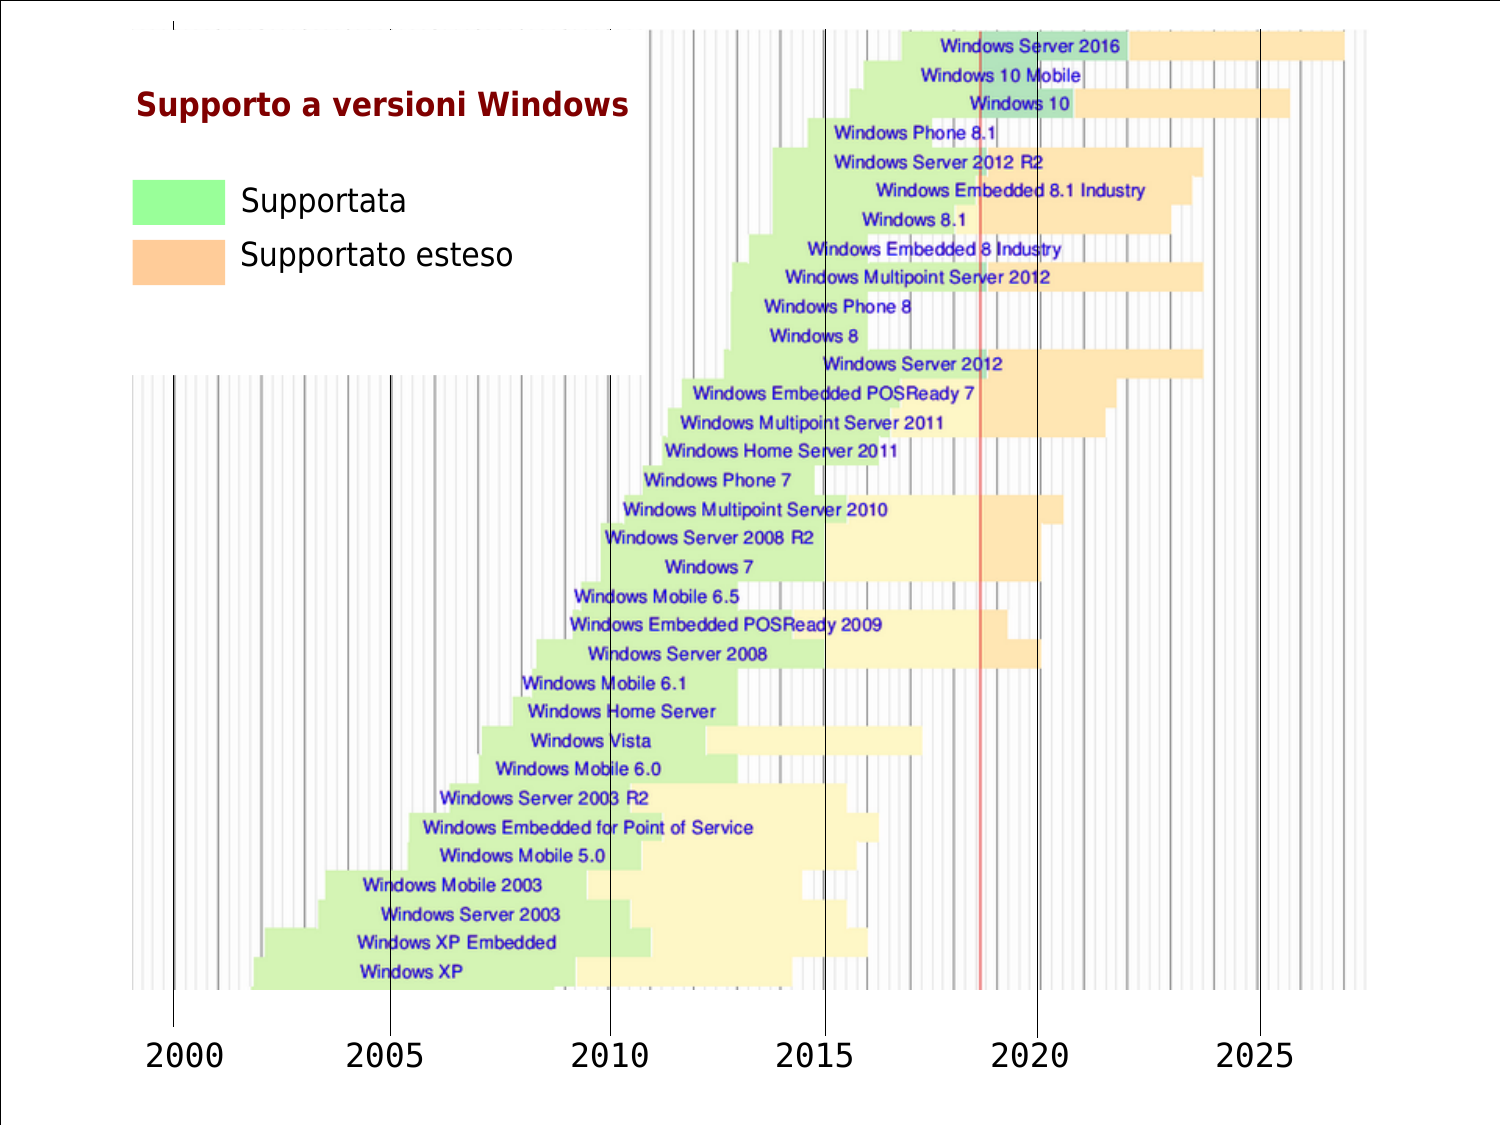

#
Supporto a versioni Windows
Supportata
Supportato esteso
2000
2005
2010
2015
2020
2025